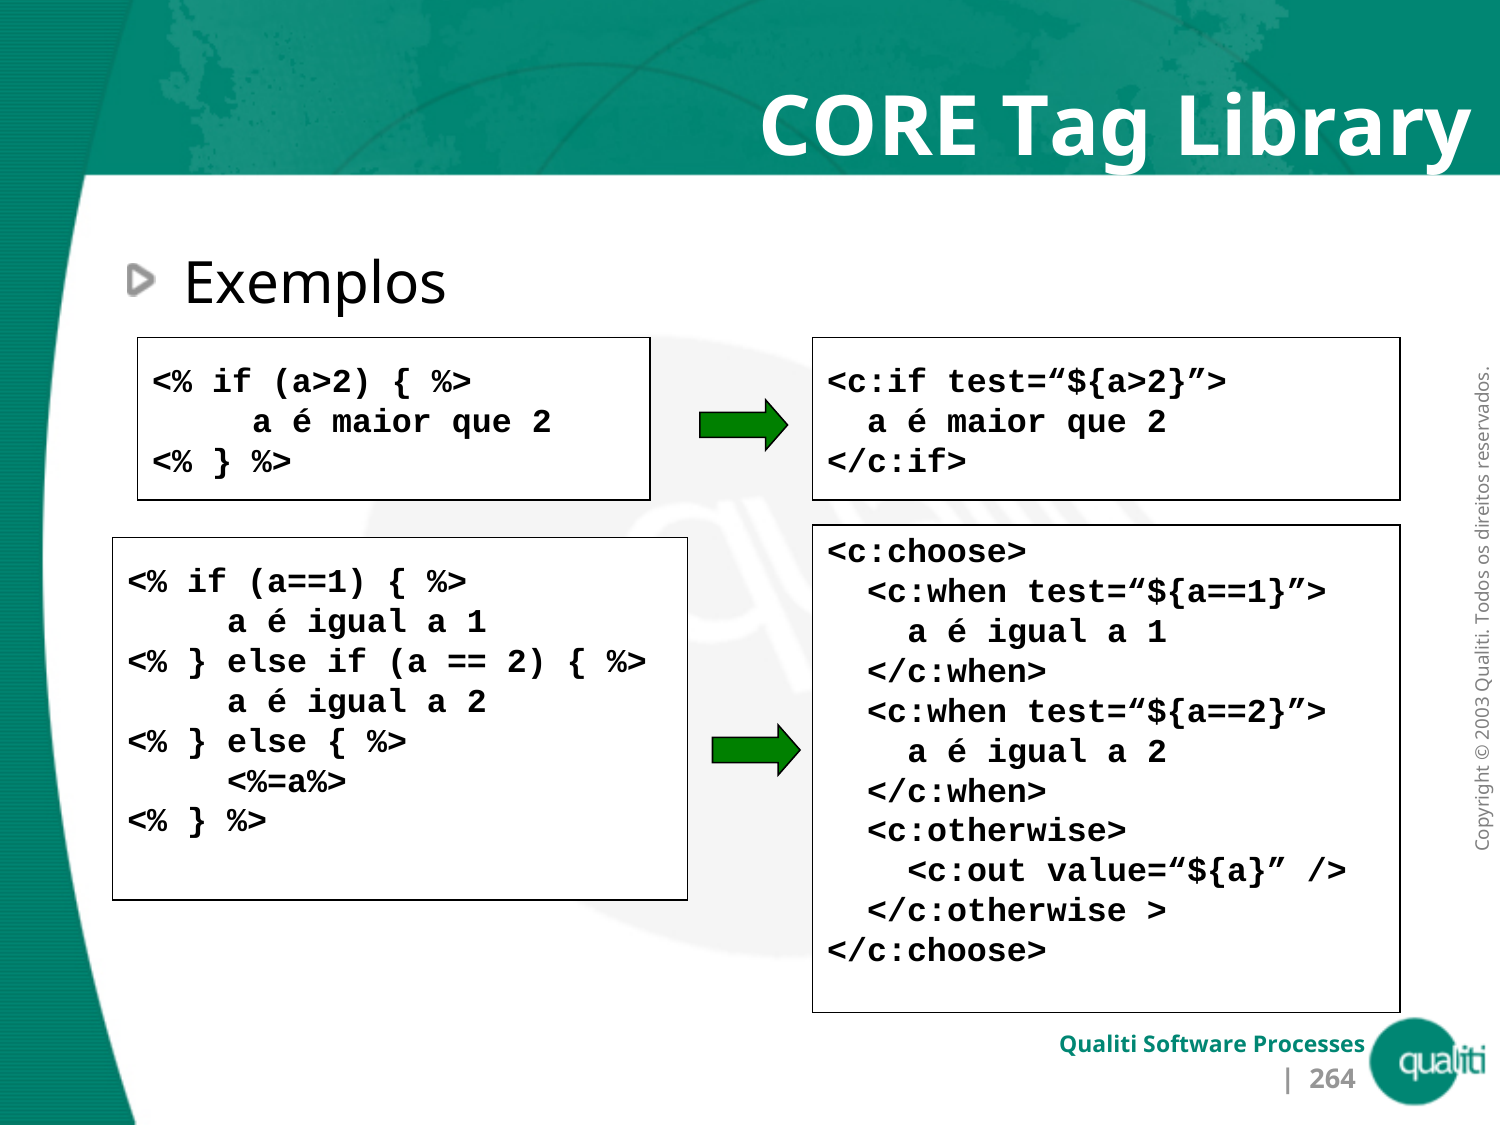

# CORE Tag Library
Exemplos
<% if (a>2) { %>
 a é maior que 2
<% } %>
<c:if test=“${a>2}”>
 a é maior que 2
</c:if>
<c:choose>
 <c:when test=“${a==1}”>
 a é igual a 1
 </c:when>
 <c:when test=“${a==2}”>
 a é igual a 2
 </c:when>
 <c:otherwise>
 <c:out value=“${a}” />
 </c:otherwise >
</c:choose>
<% if (a==1) { %>
 a é igual a 1
<% } else if (a == 2) { %>
 a é igual a 2
<% } else { %>
 <%=a%>
<% } %>